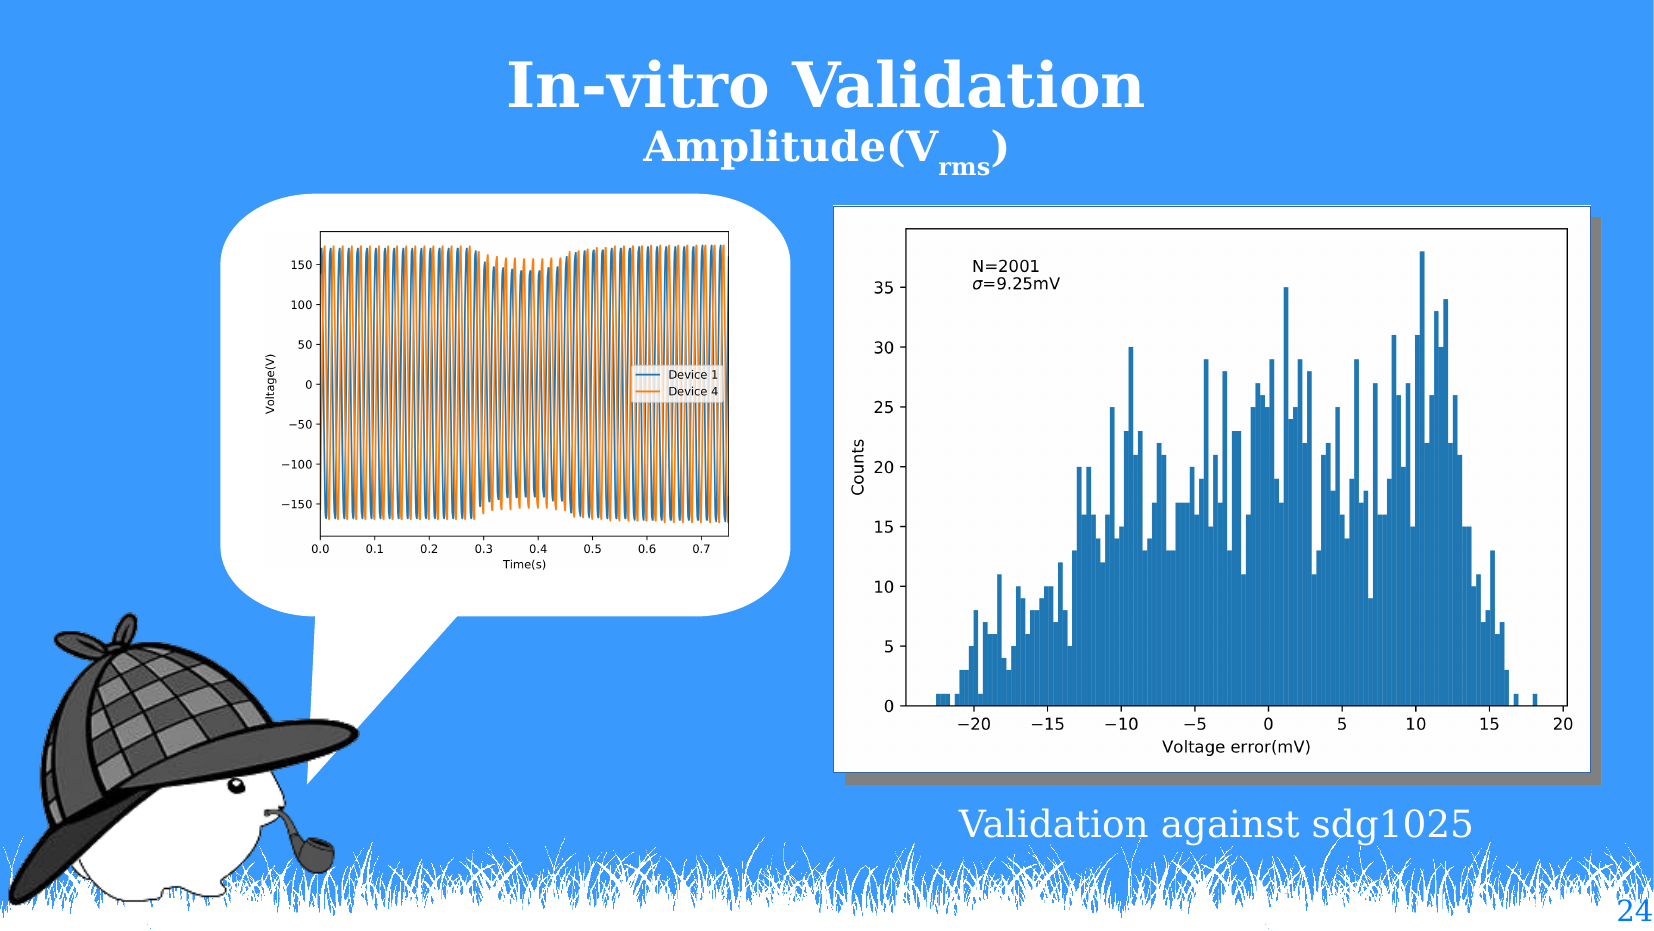

# In-vitro Validation Amplitude(Vrms)
Validation against sdg1025
24